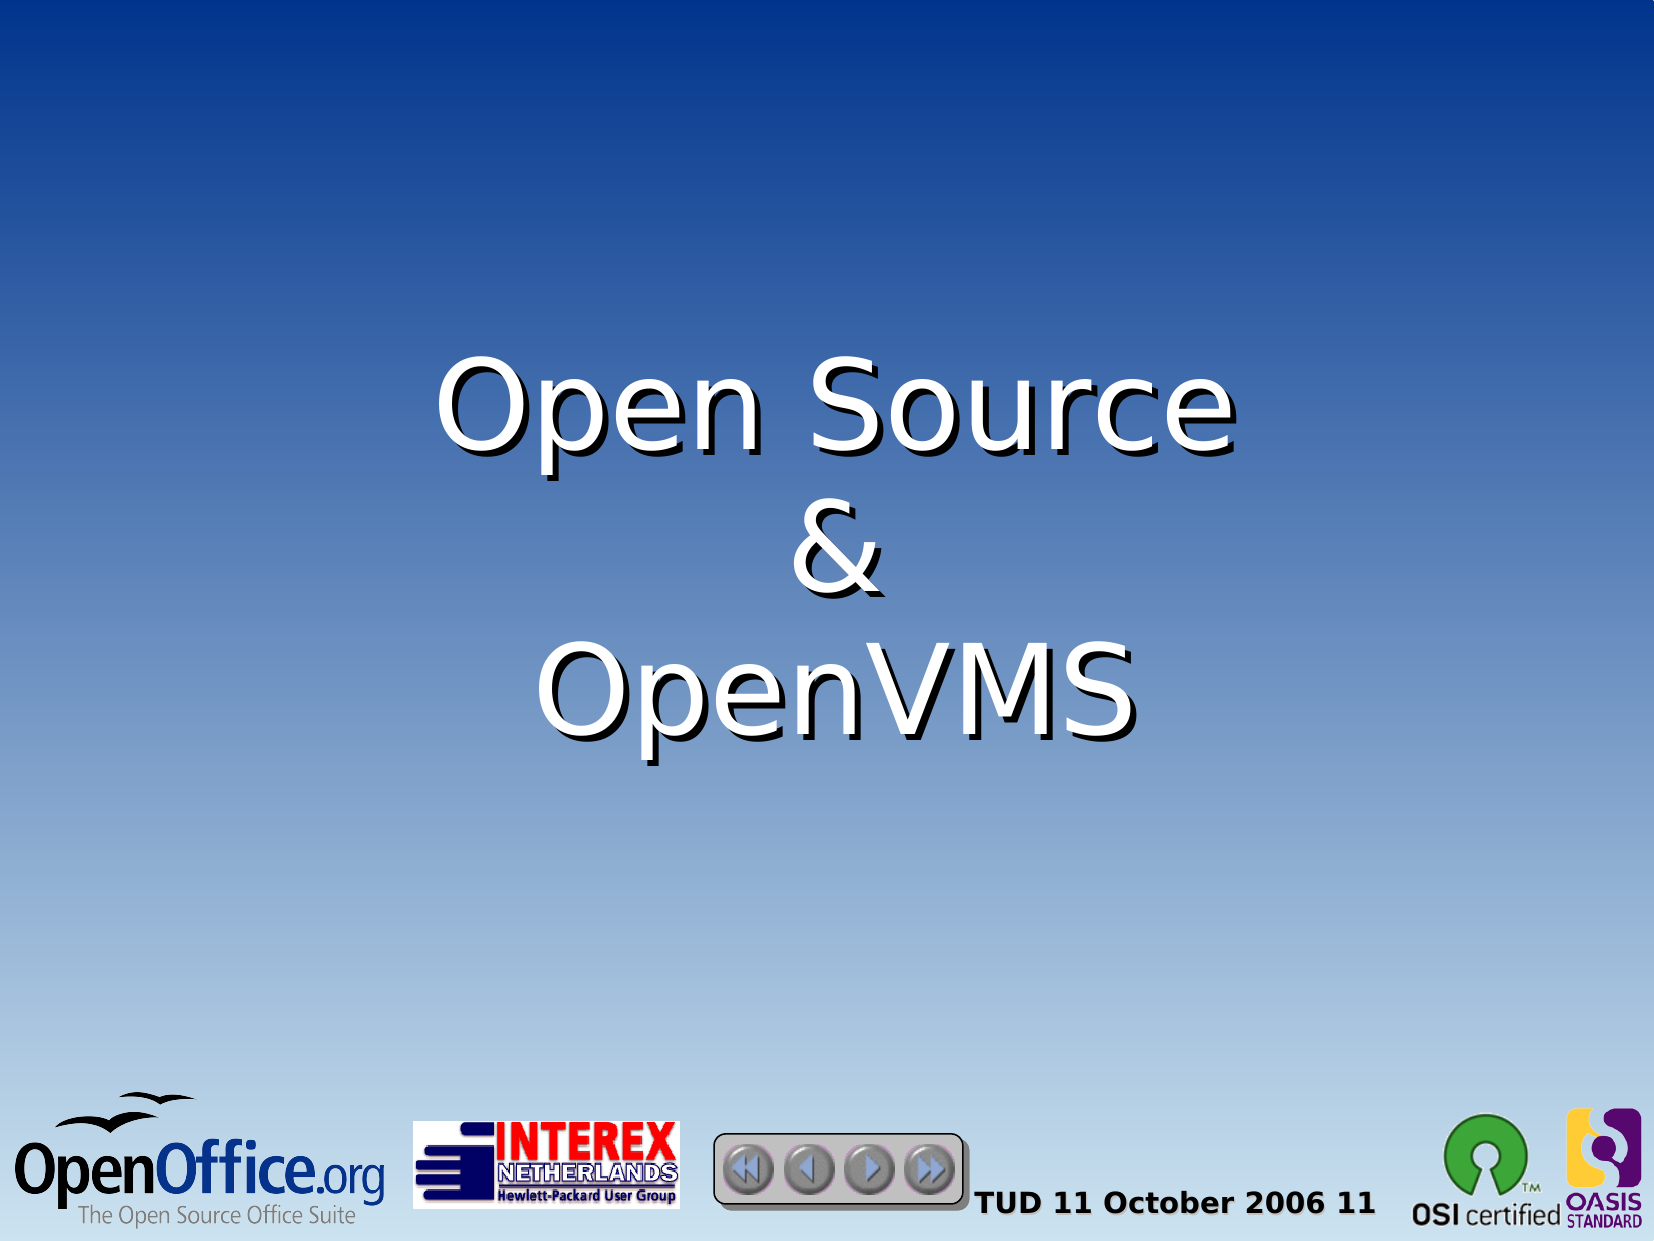

Open Source
&
OpenVMS
#
TUD 11 October 2006